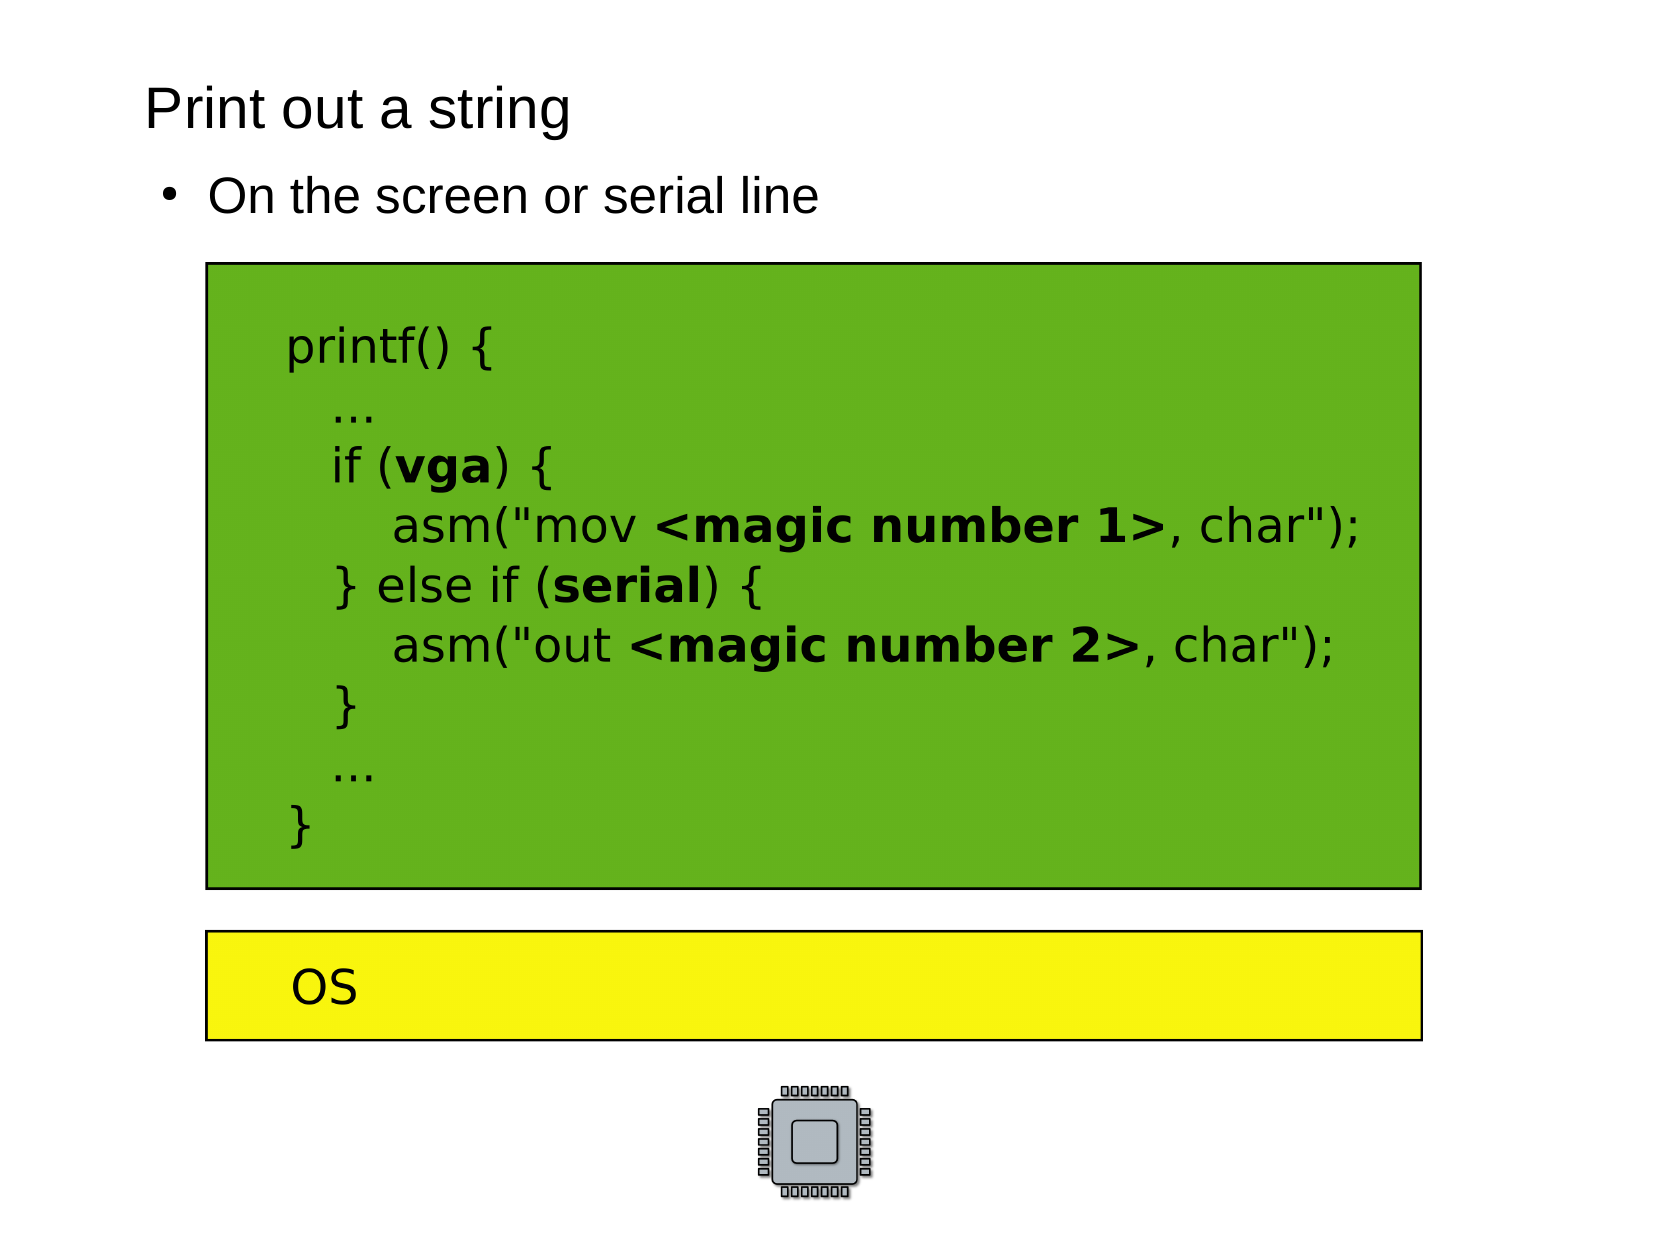

# Print out a string
On the screen or serial line